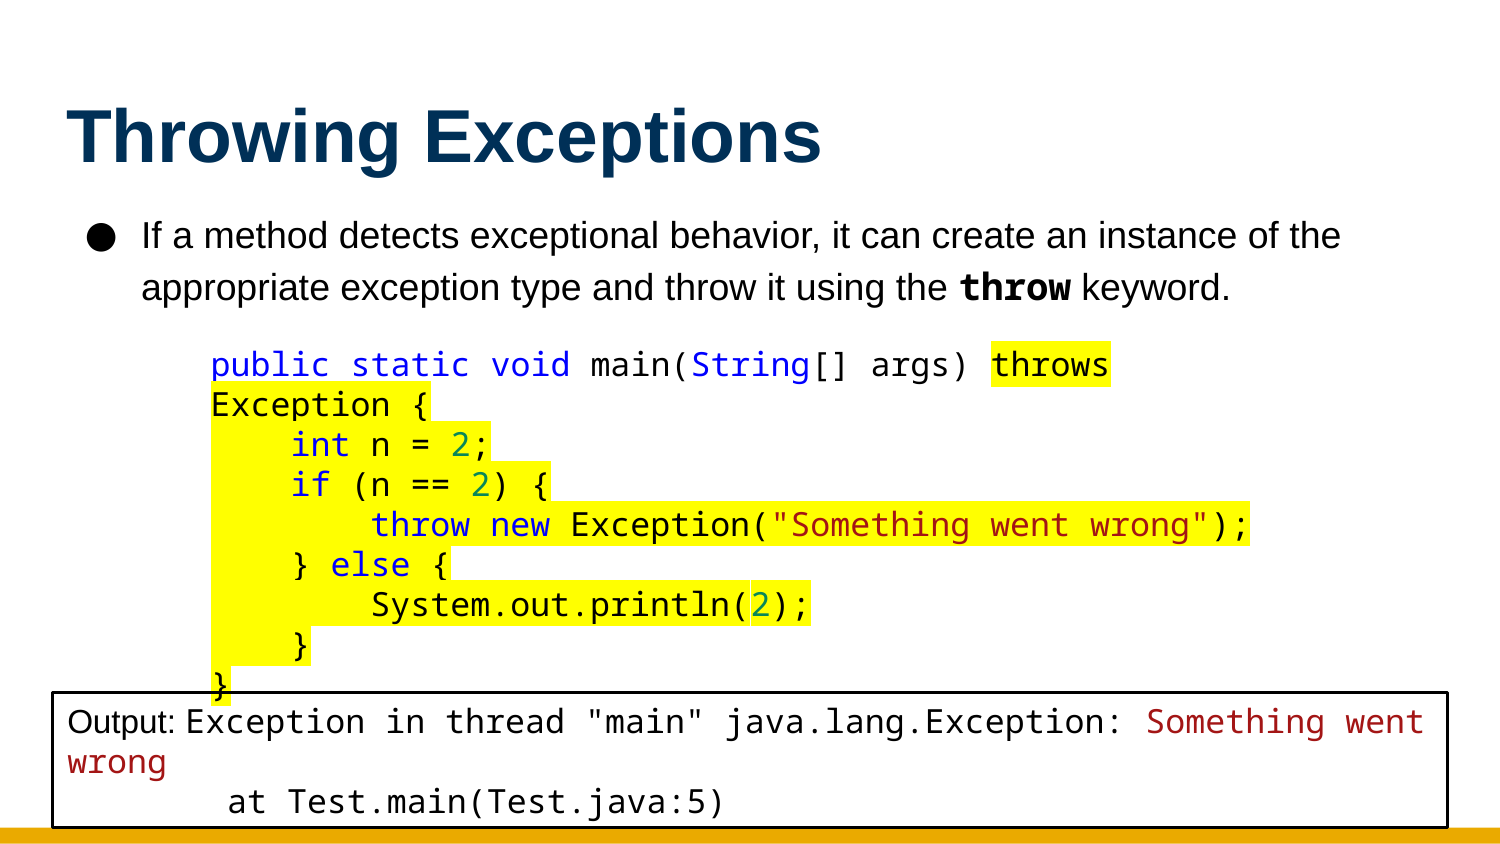

# Throwing Exceptions
If a method detects exceptional behavior, it can create an instance of the appropriate exception type and throw it using the throw keyword.
public static void main(String[] args) throws Exception {
    int n = 2;
    if (n == 2) {
        throw new Exception("Something went wrong");
    } else {
        System.out.println(2);
    }
}
Output: Exception in thread "main" java.lang.Exception: Something went wrong
 at Test.main(Test.java:5)